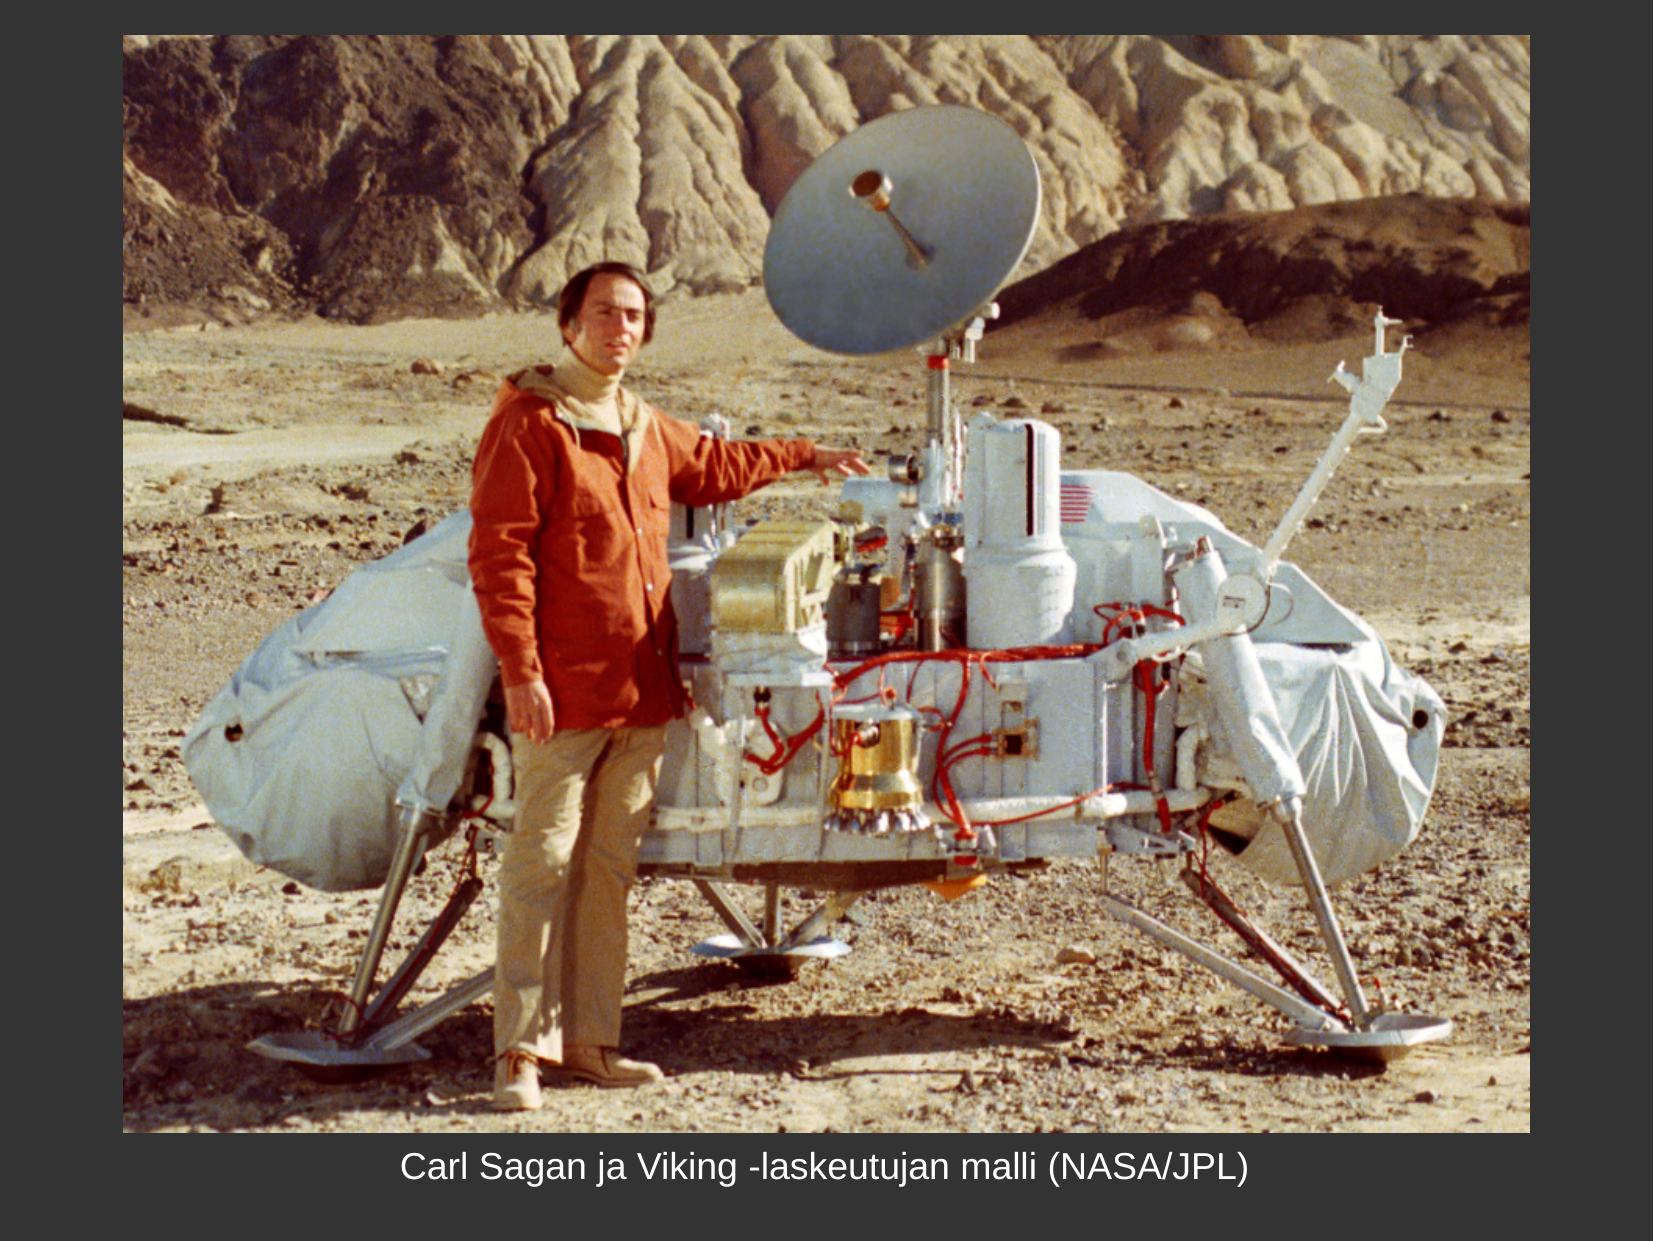

#
Carl Sagan ja Viking -laskeutujan malli (NASA/JPL)